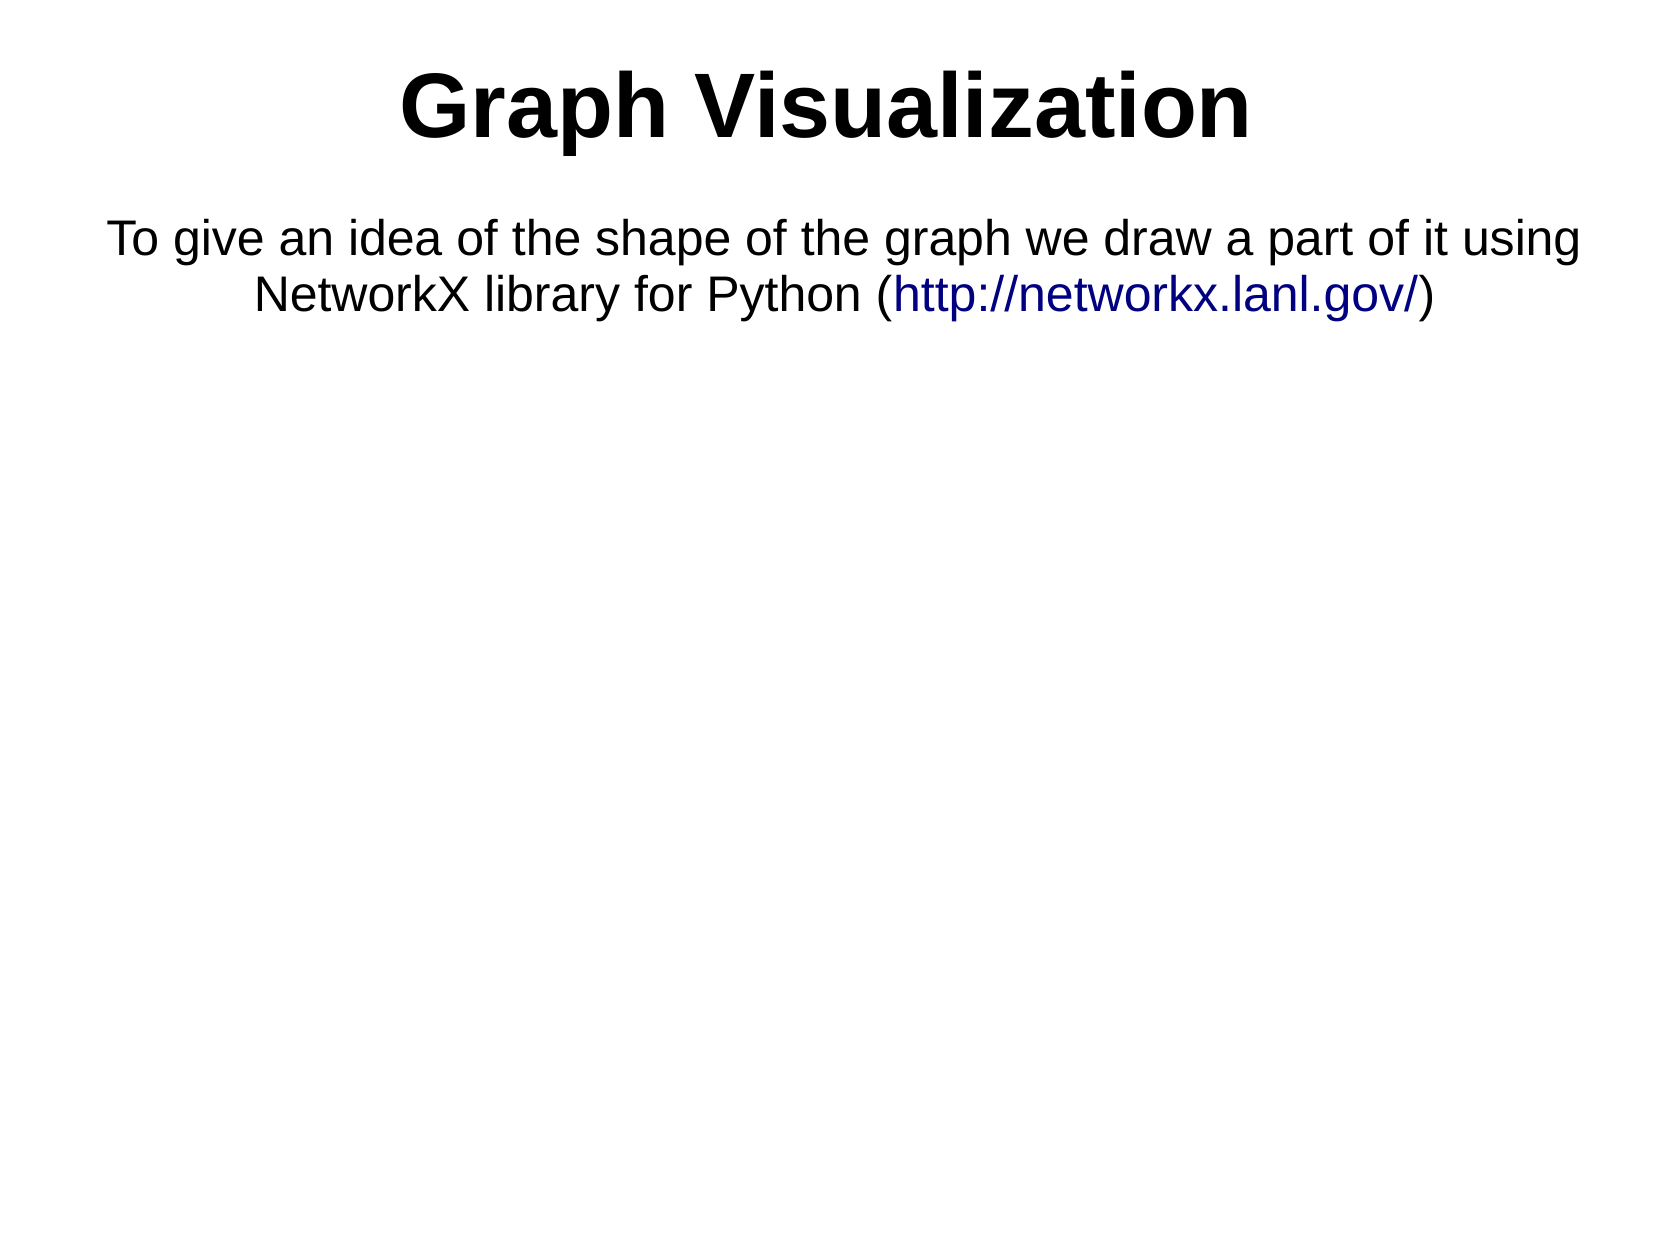

# Graph Visualization
To give an idea of the shape of the graph we draw a part of it using NetworkX library for Python (http://networkx.lanl.gov/)